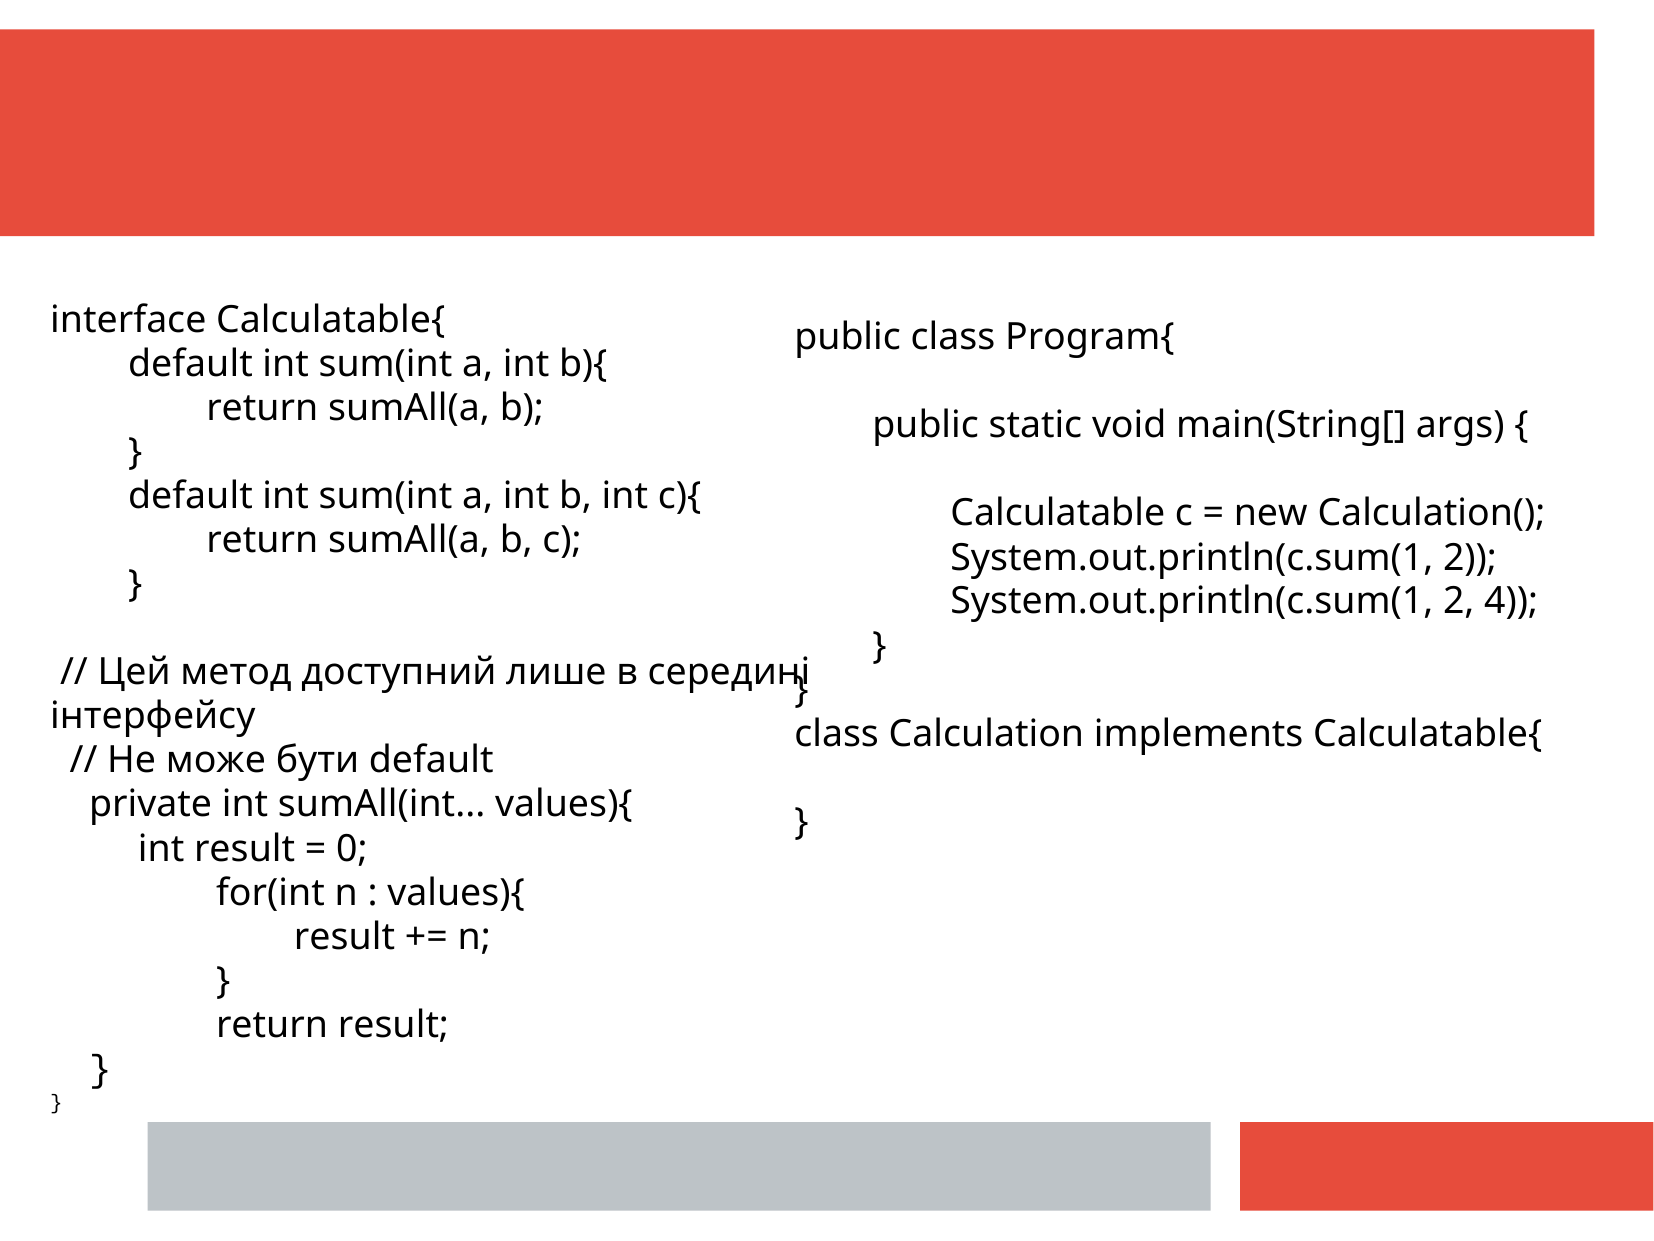

interface Calculatable{
 default int sum(int a, int b){
 return sumAll(a, b);
 }
 default int sum(int a, int b, int c){
 return sumAll(a, b, c);
 }
 // Цей метод доступний лише в середині інтерфейсу
 // Не може бути default
 private int sumAll(int... values){
 int result = 0;
 for(int n : values){
 result += n;
 }
 return result;
 }
}
public class Program{
 public static void main(String[] args) {
 Calculatable c = new Calculation();
 System.out.println(c.sum(1, 2));
 System.out.println(c.sum(1, 2, 4));
 }
}
class Calculation implements Calculatable{
}